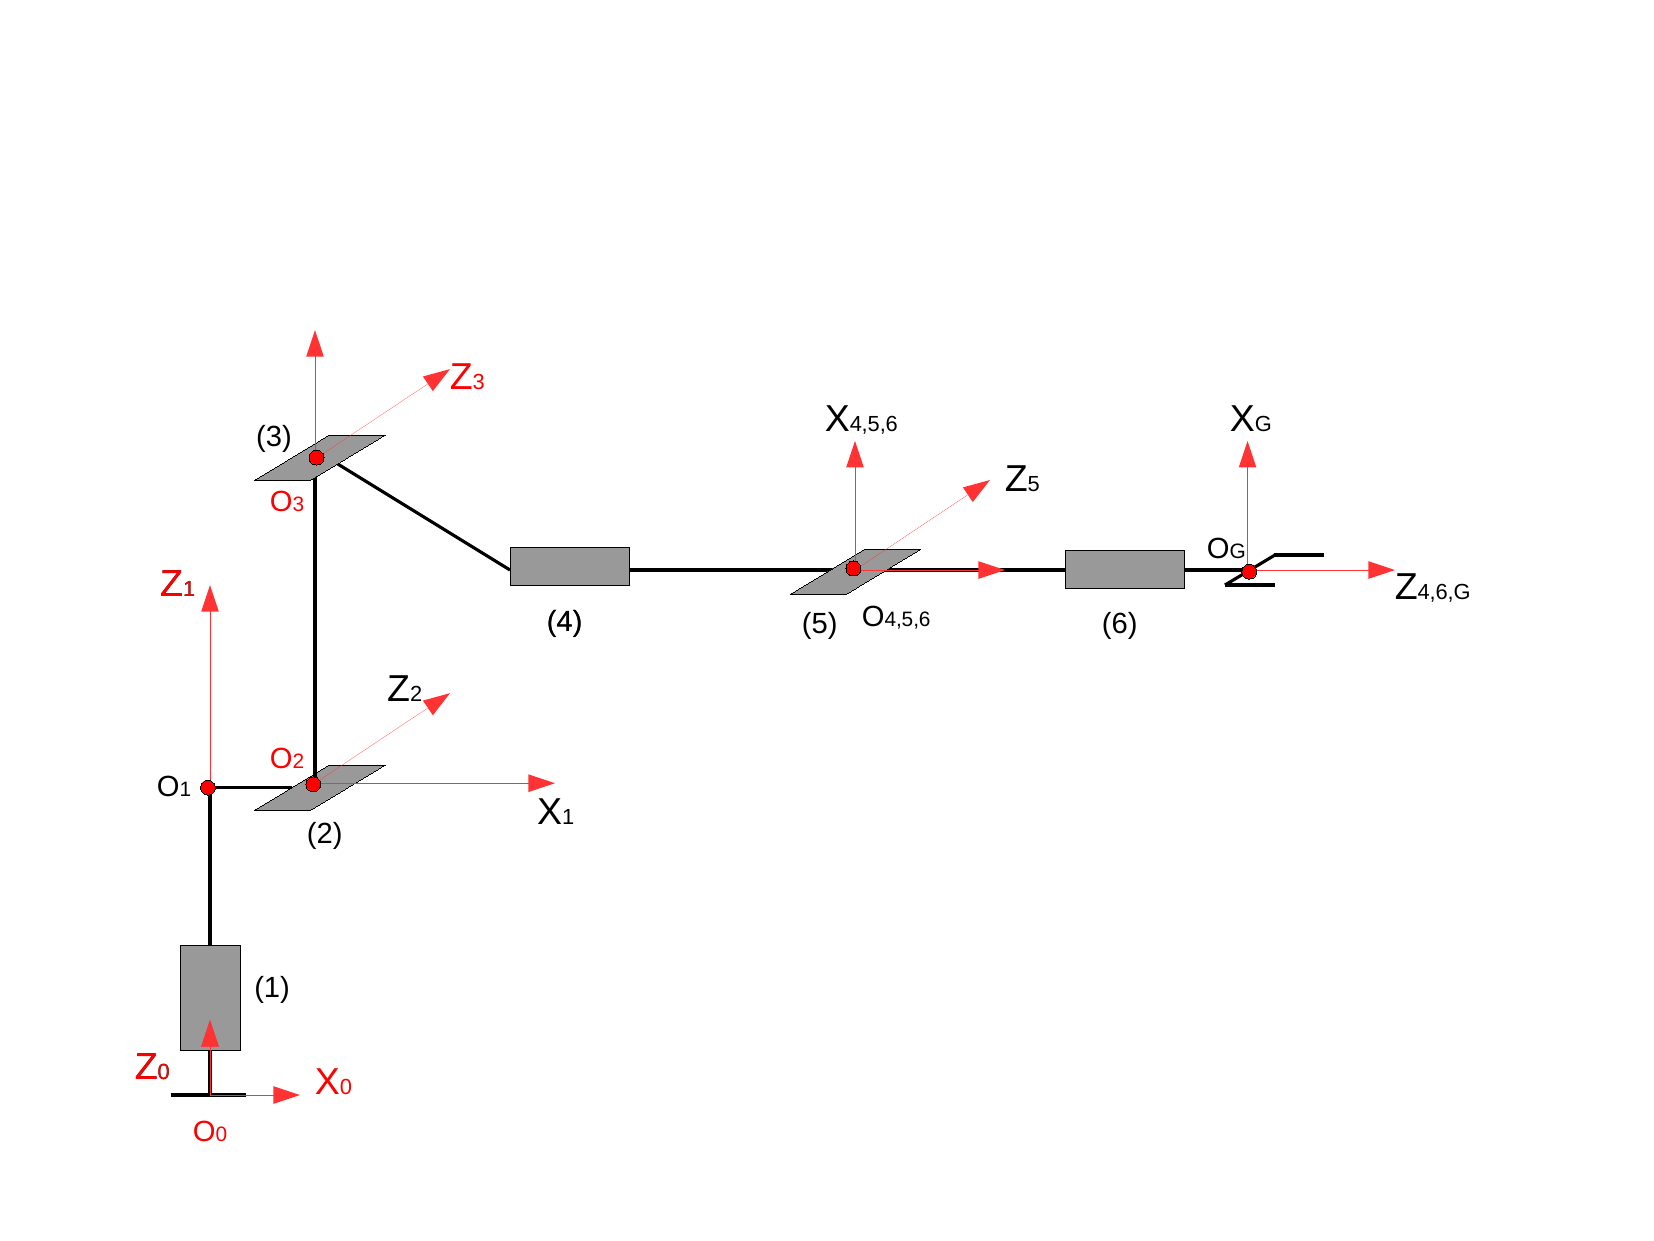

Z3
X4,5,6
XG
(3)
Z5
O3
OG
Z1
Z1
Z4,6,G
O4,5,6
(4)
(4)
(5)
(6)
Z2
O2
O1
X1
(2)
(1)
Z0
Z0
X0
O0